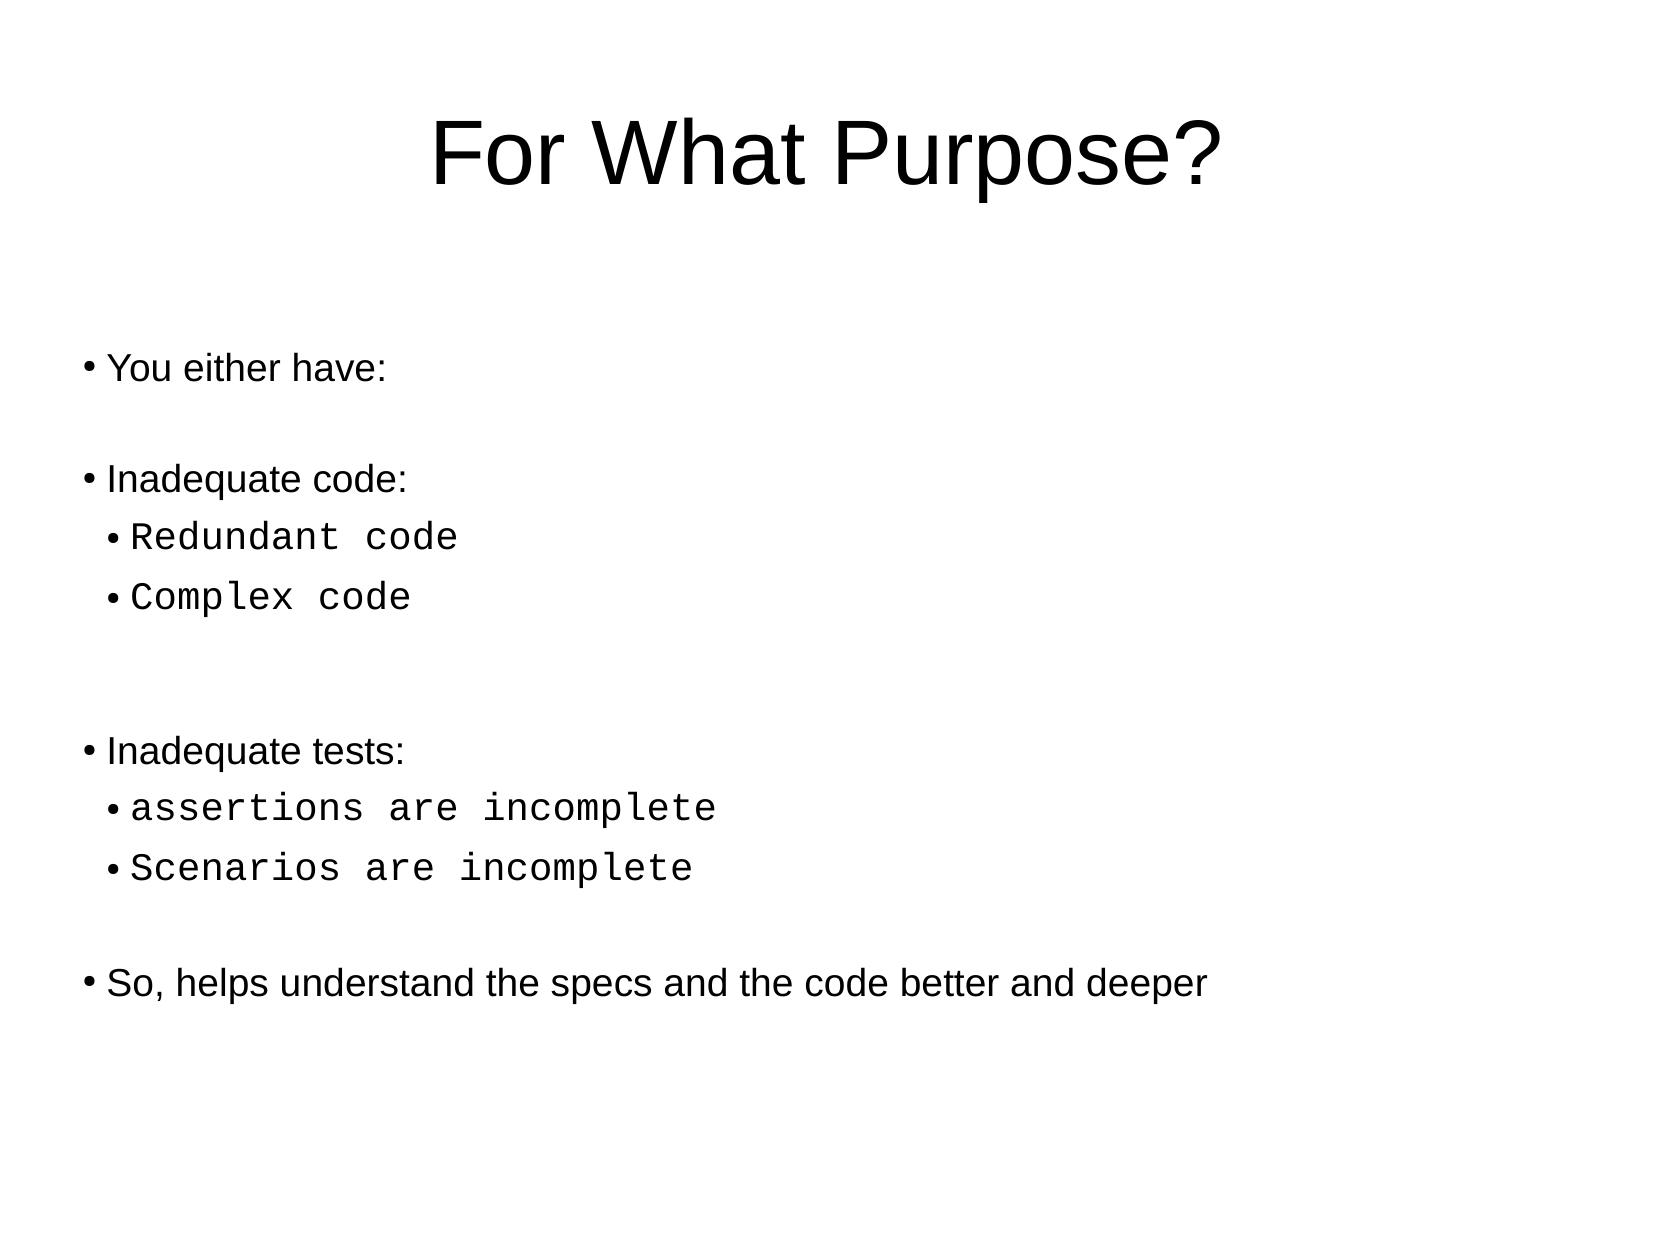

# For What Purpose?
You either have:
Inadequate code:
Redundant code
Complex code
Inadequate tests:
assertions are incomplete
Scenarios are incomplete
So, helps understand the specs and the code better and deeper